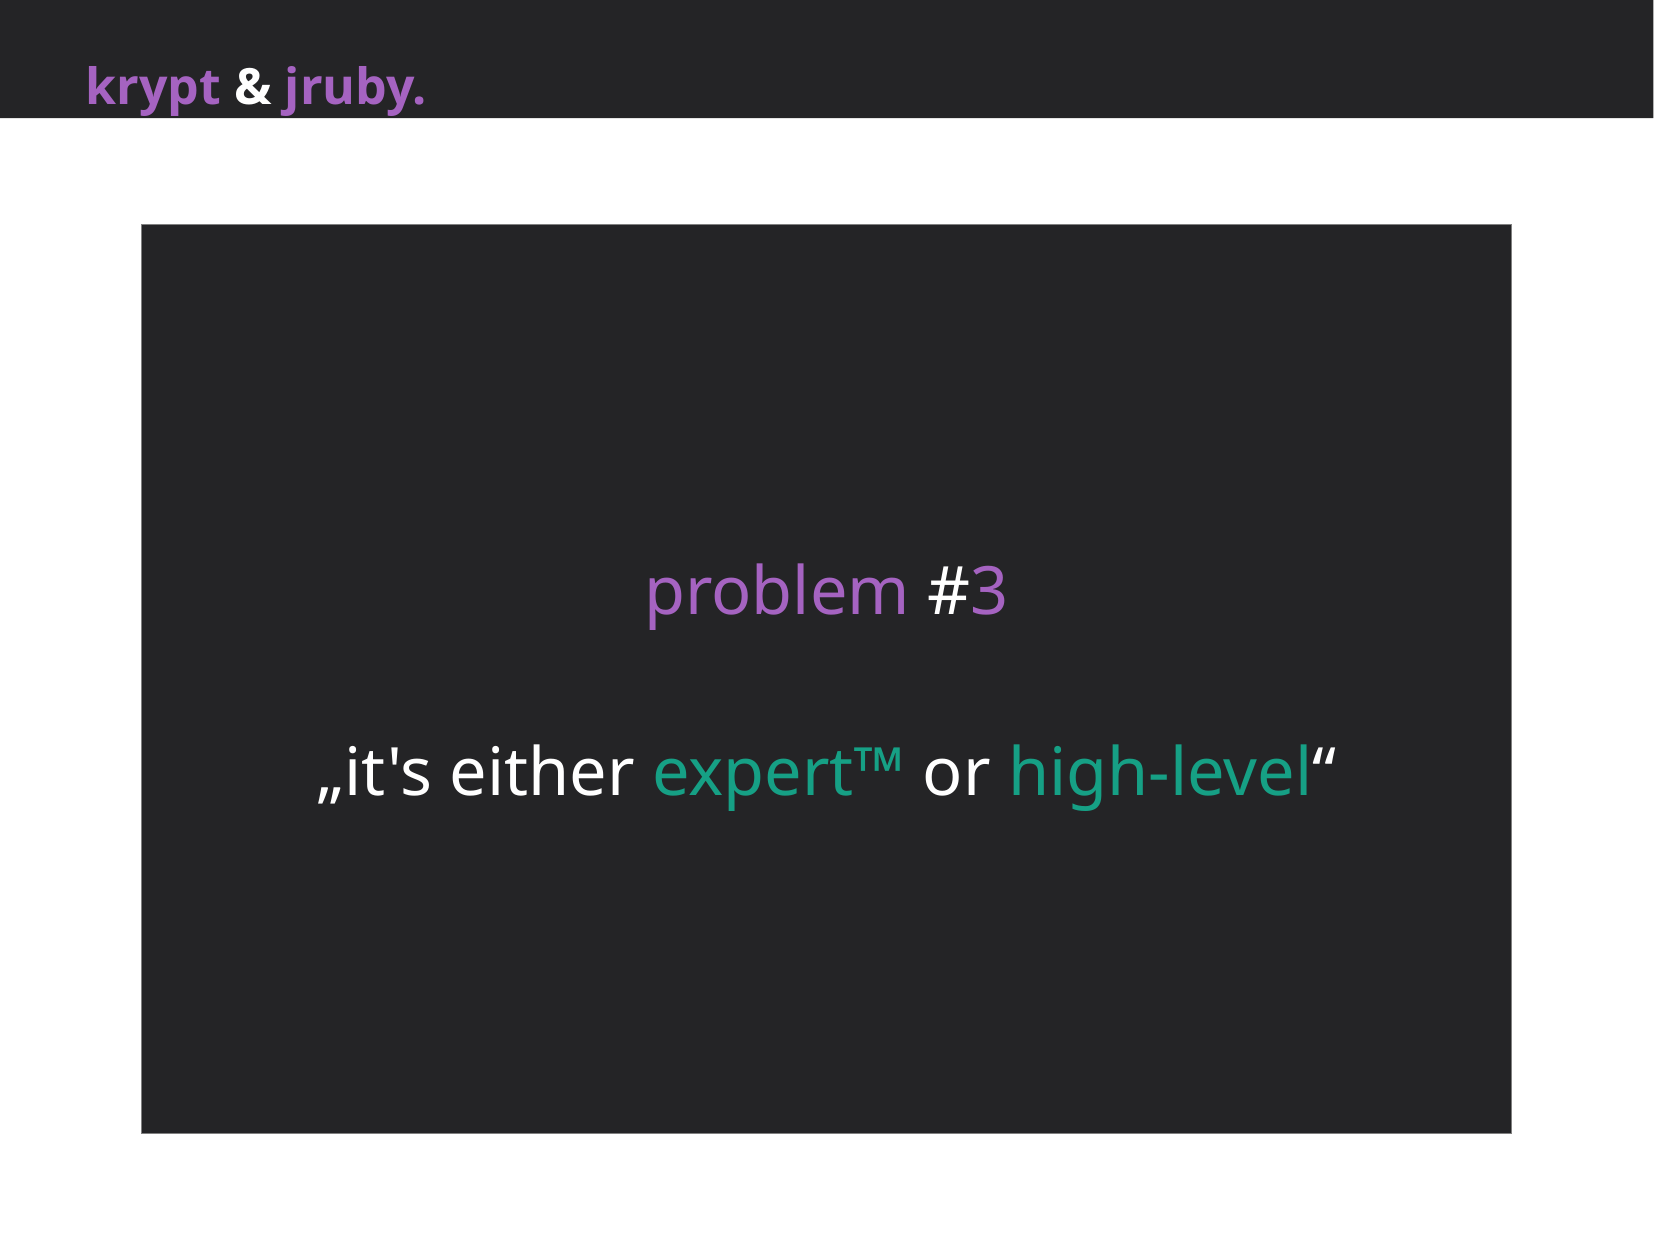

krypt & jruby.
problem #3
„it's either expert™ or high-level“